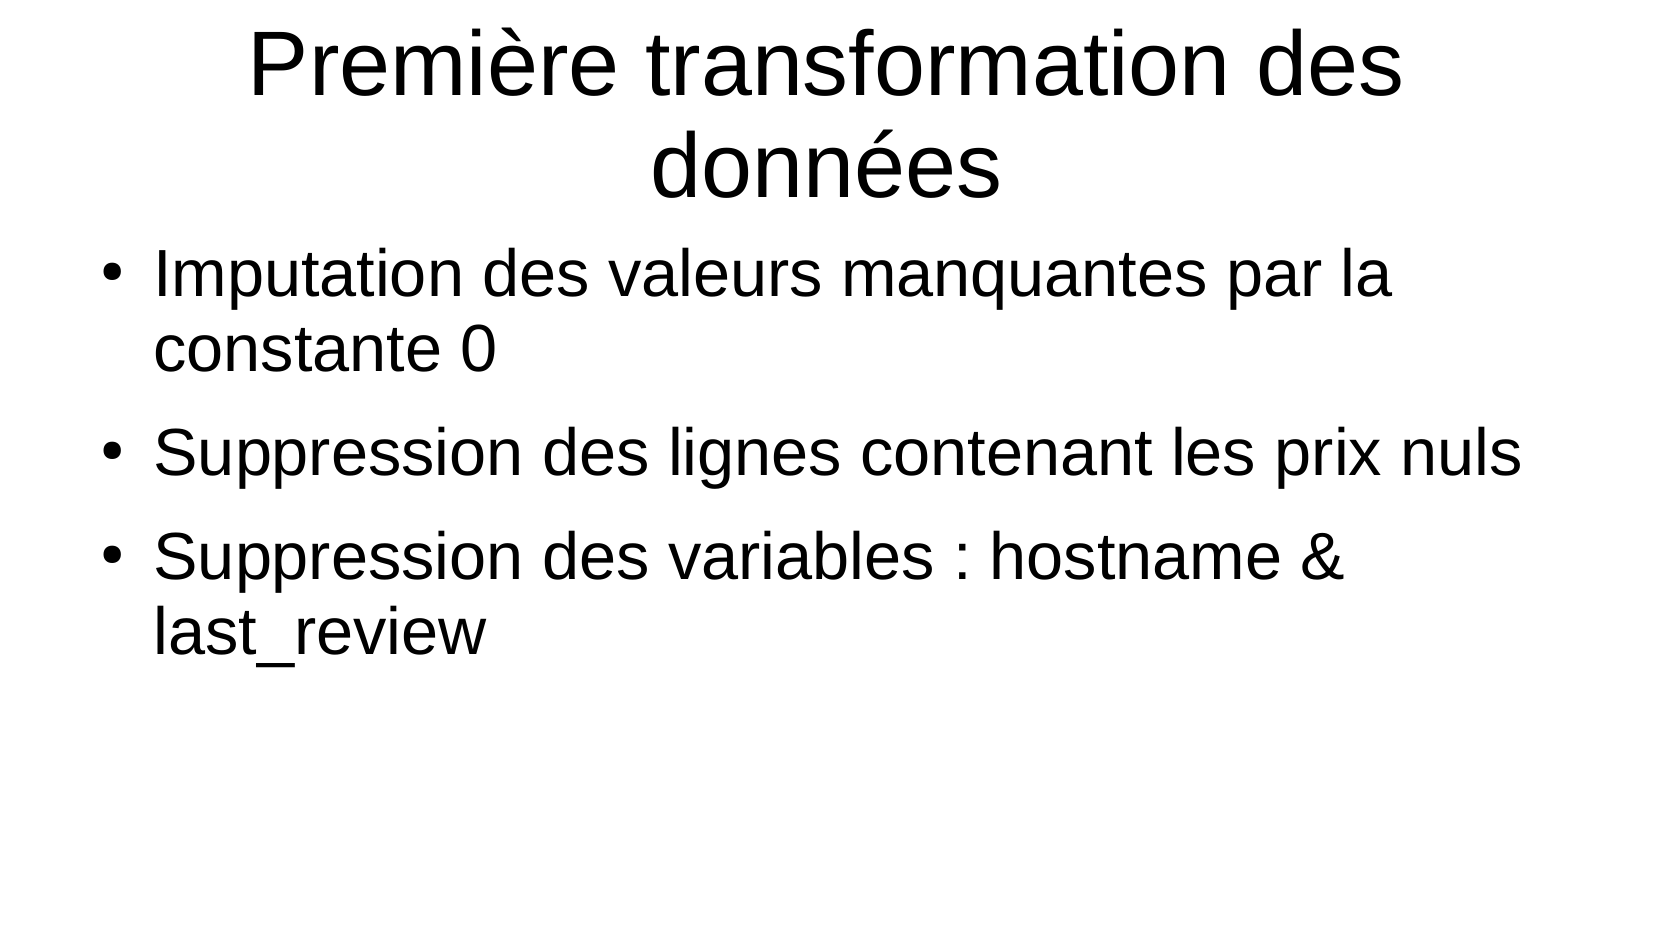

# Première transformation des données
Imputation des valeurs manquantes par la constante 0
Suppression des lignes contenant les prix nuls
Suppression des variables : hostname & last_review